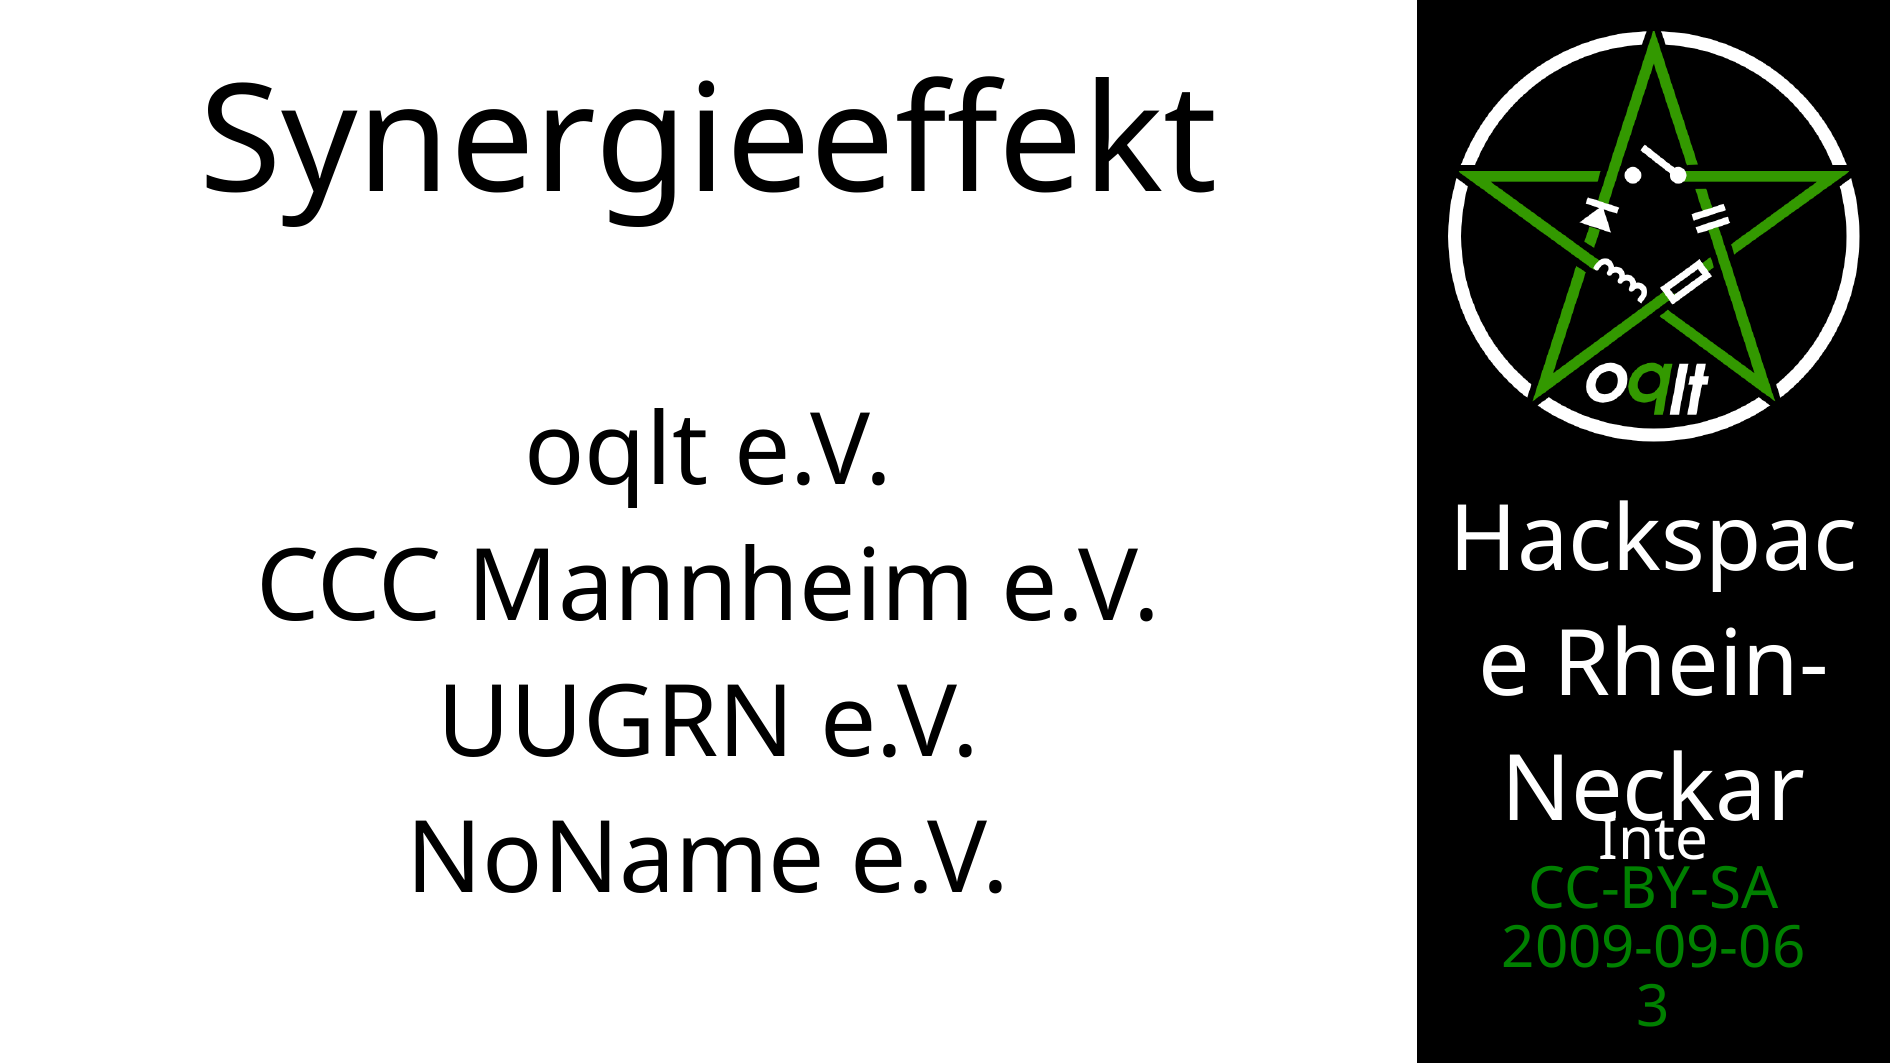

# Synergieeffekt
oqlt e.V.
CCC Mannheim e.V.
UUGRN e.V.
NoName e.V.
CC-BY-SA
2009-09-06
3